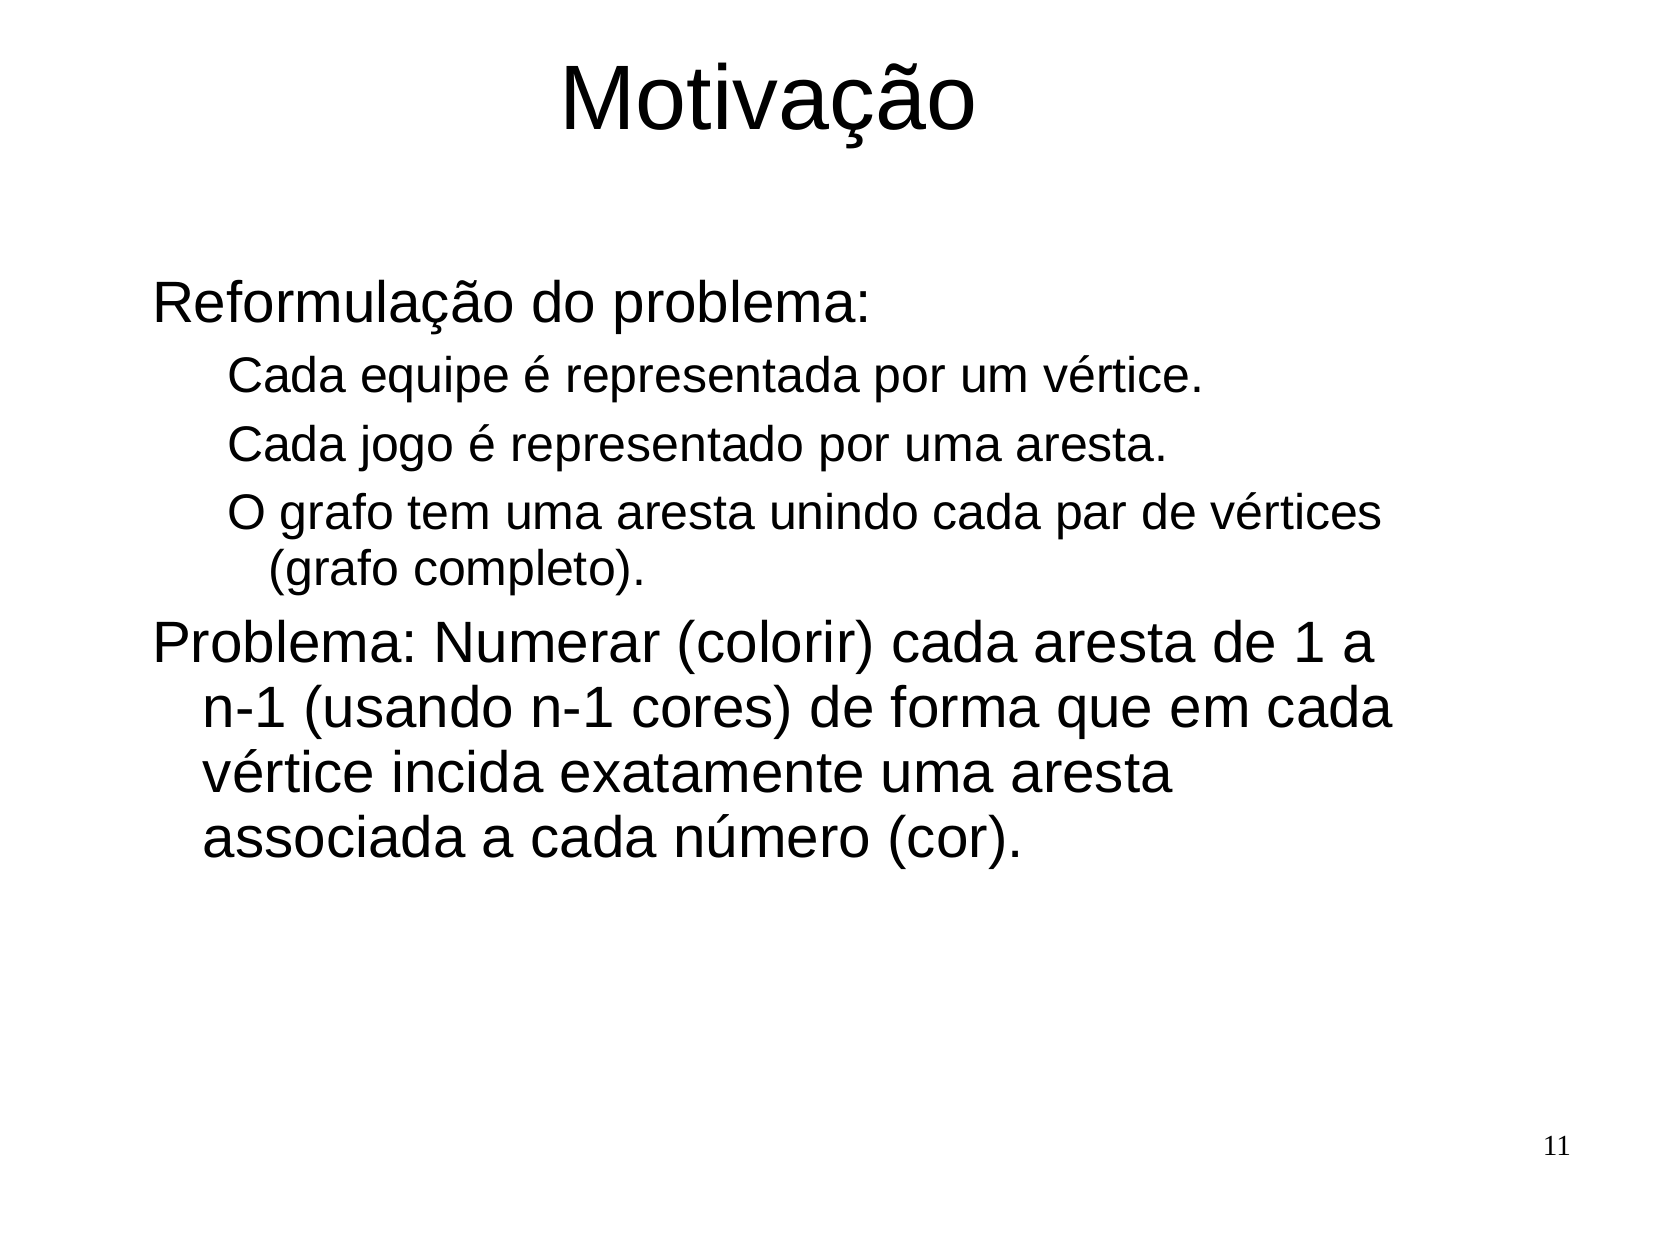

# Motivação
Reformulação do problema:
Cada equipe é representada por um vértice.
Cada jogo é representado por uma aresta.
O grafo tem uma aresta unindo cada par de vértices (grafo completo).
Problema: Numerar (colorir) cada aresta de 1 a n-1 (usando n-1 cores) de forma que em cada vértice incida exatamente uma aresta associada a cada número (cor).
11